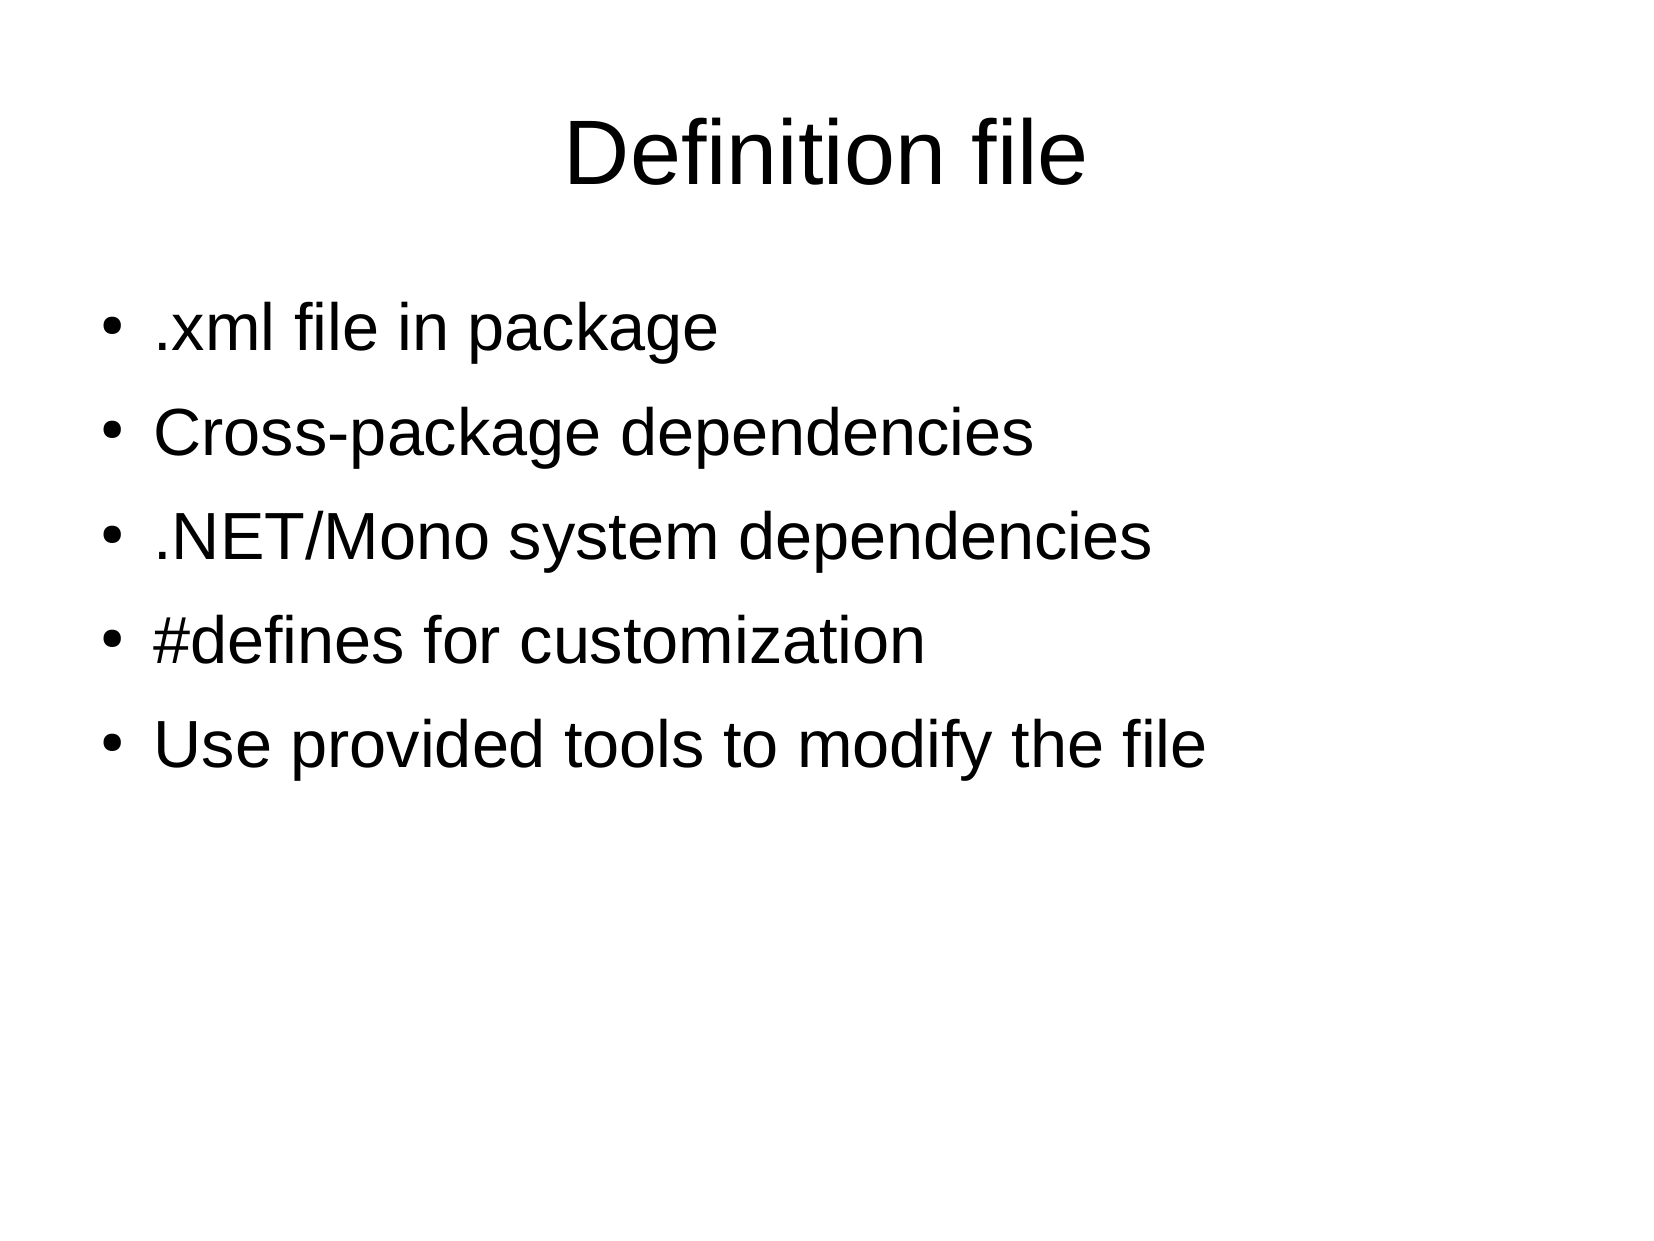

# Definition file
.xml file in package
Cross-package dependencies
.NET/Mono system dependencies
#defines for customization
Use provided tools to modify the file